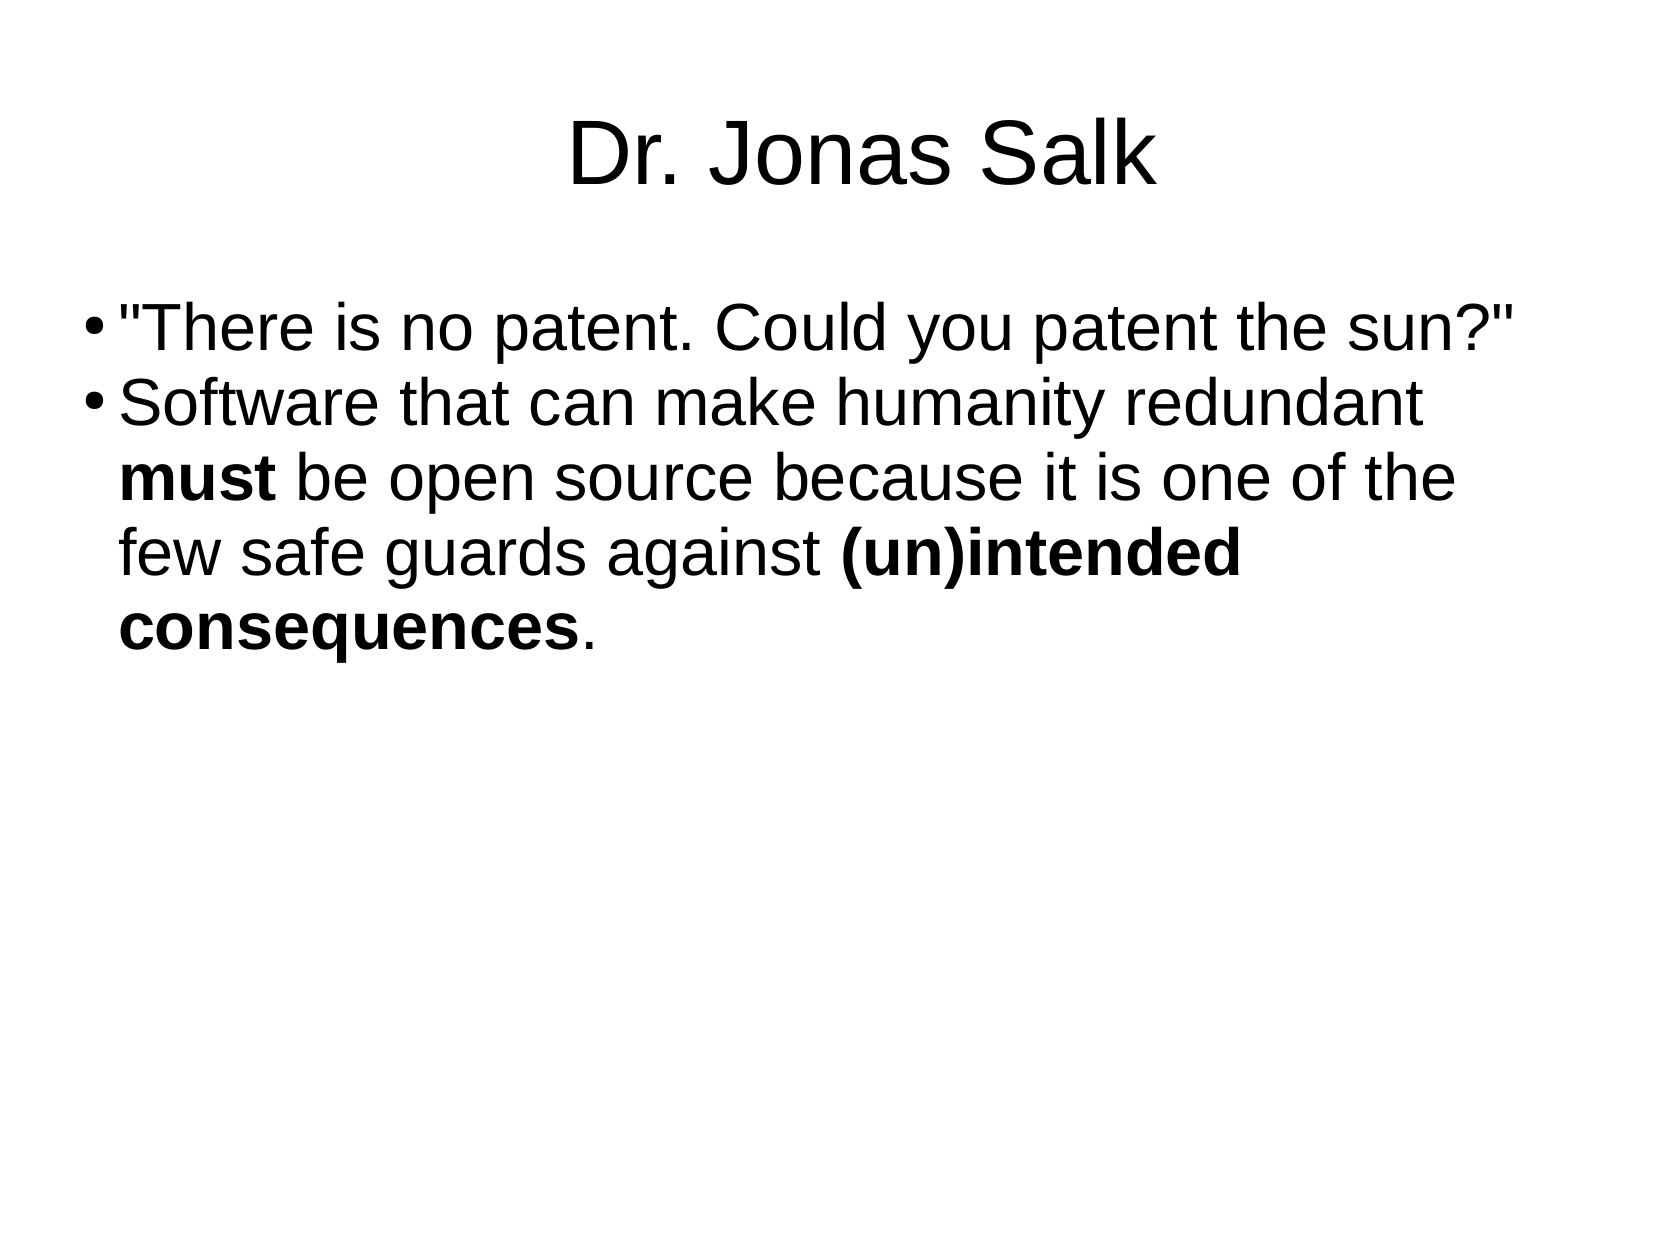

# Dr. Jonas Salk
"There is no patent. Could you patent the sun?"
Software that can make humanity redundant must be open source because it is one of the few safe guards against (un)intended consequences.